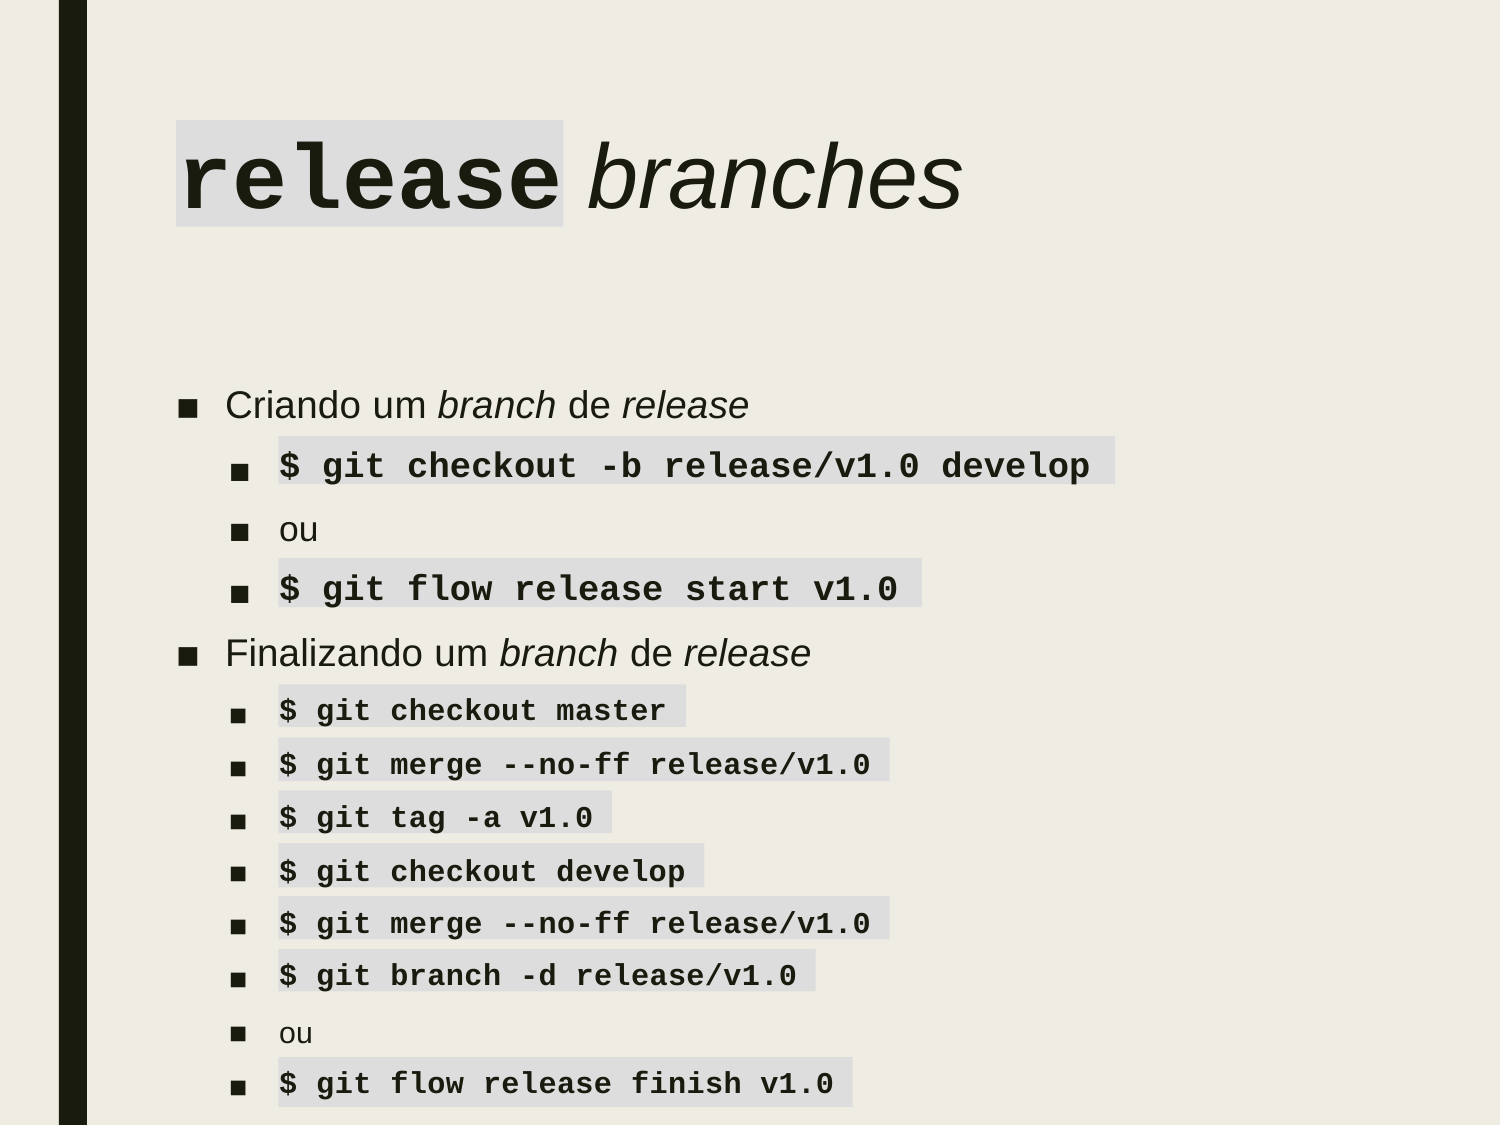

# branches
release
Criando um branch de release
■
■
■
■
$ git checkout -b release/v1.0 develop
ou
$ git flow release start v1.0
Finalizando um branch de release
■
■
■
■
■
■
■
■
■
$ git checkout master
$ git merge --no-ff release/v1.0
$ git tag -a v1.0
$ git checkout develop
$ git merge --no-ff release/v1.0
$ git branch -d release/v1.0
ou
$ git flow release finish v1.0